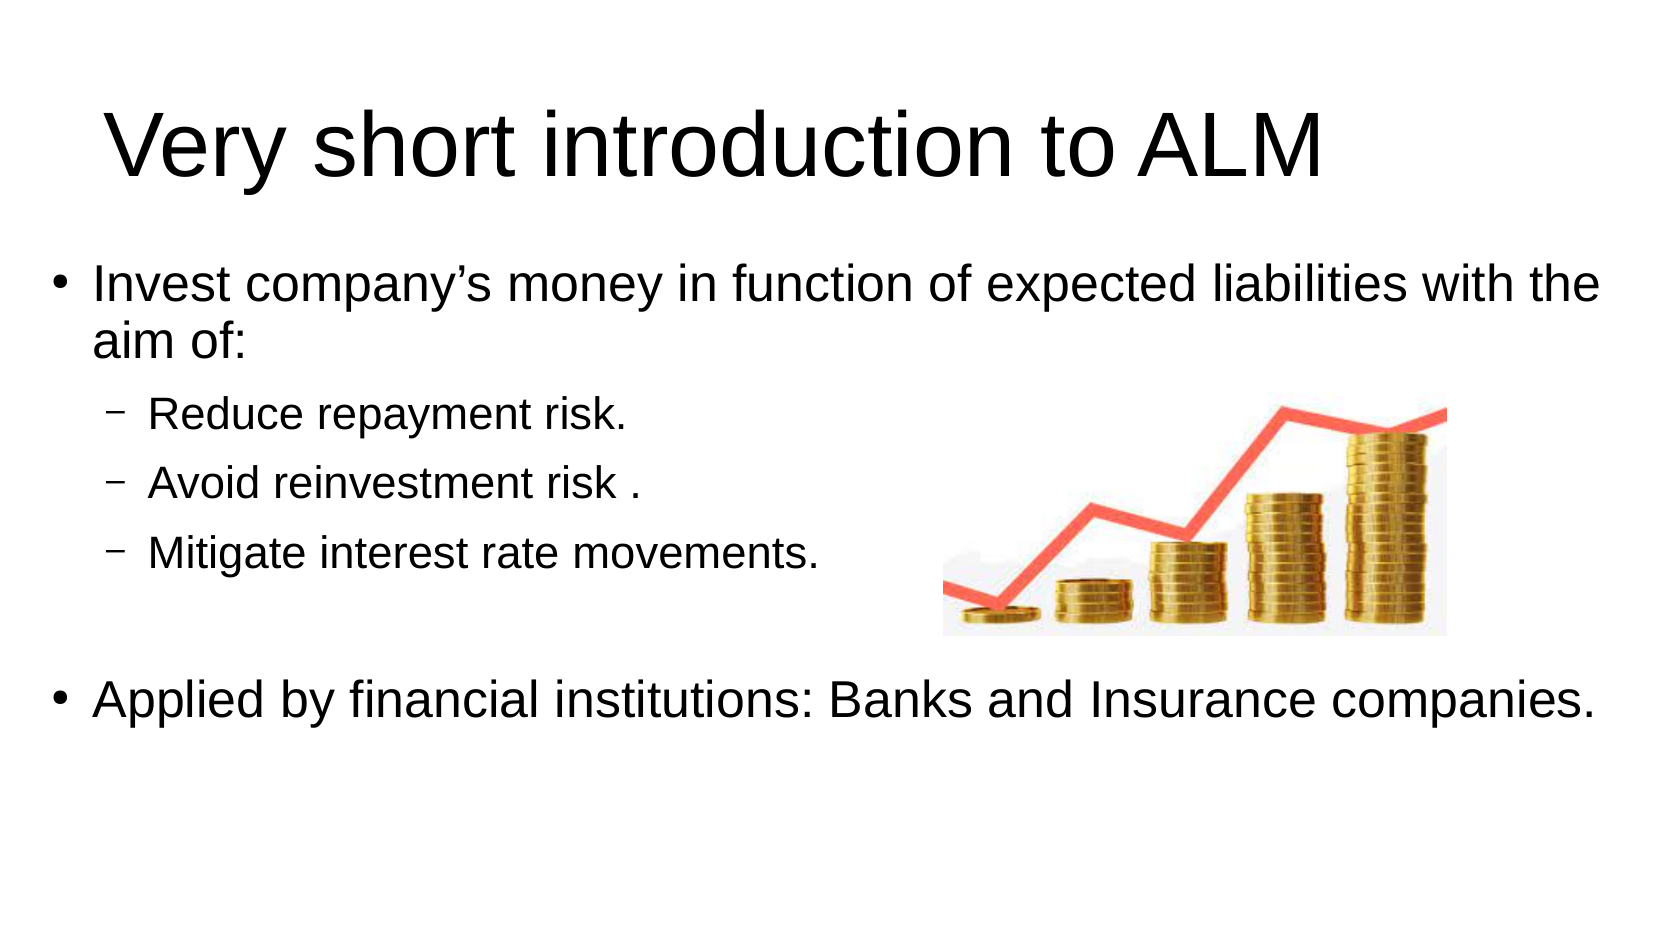

# Very short introduction to ALM
Invest company’s money in function of expected liabilities with the aim of:
Reduce repayment risk.
Avoid reinvestment risk .
Mitigate interest rate movements.
Applied by financial institutions: Banks and Insurance companies.